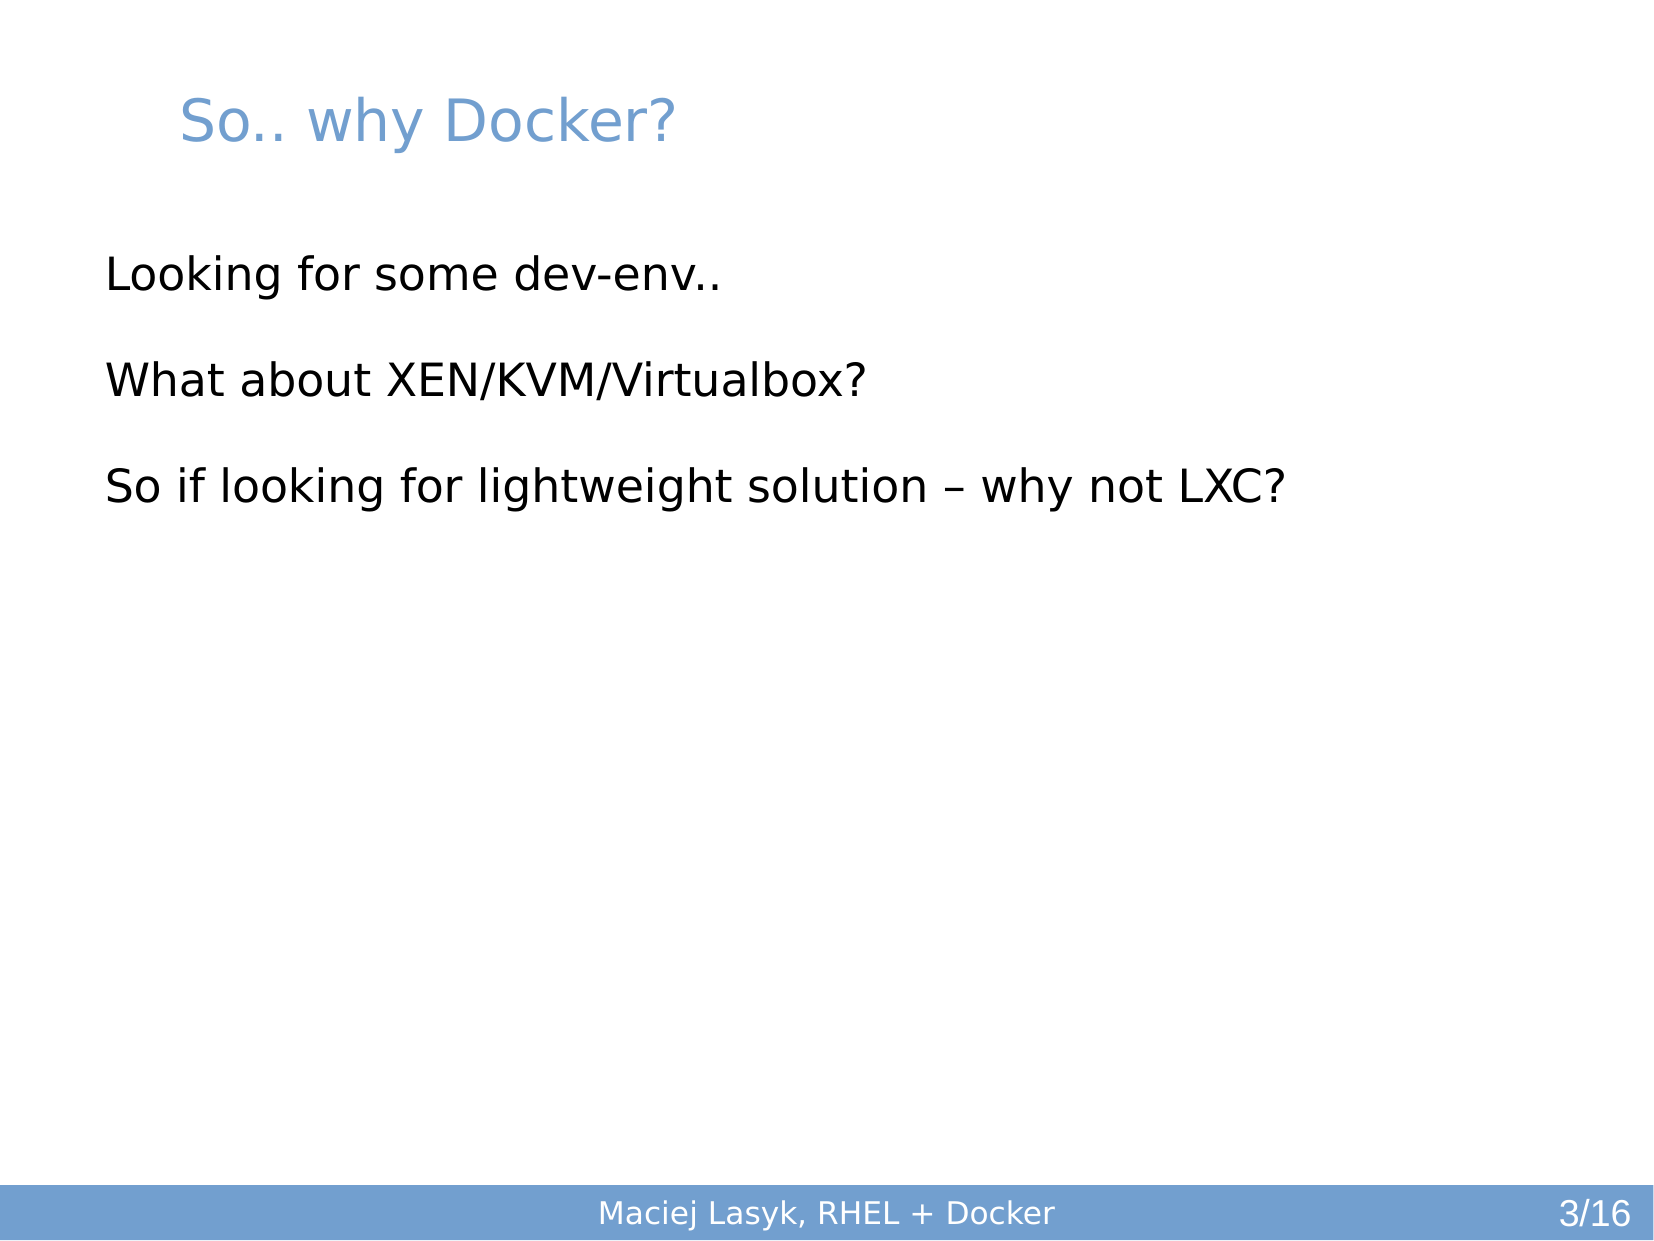

So.. why Docker?
Looking for some dev-env..
What about XEN/KVM/Virtualbox?
So if looking for lightweight solution – why not LXC?
 3/16
Maciej Lasyk, RHEL + Docker